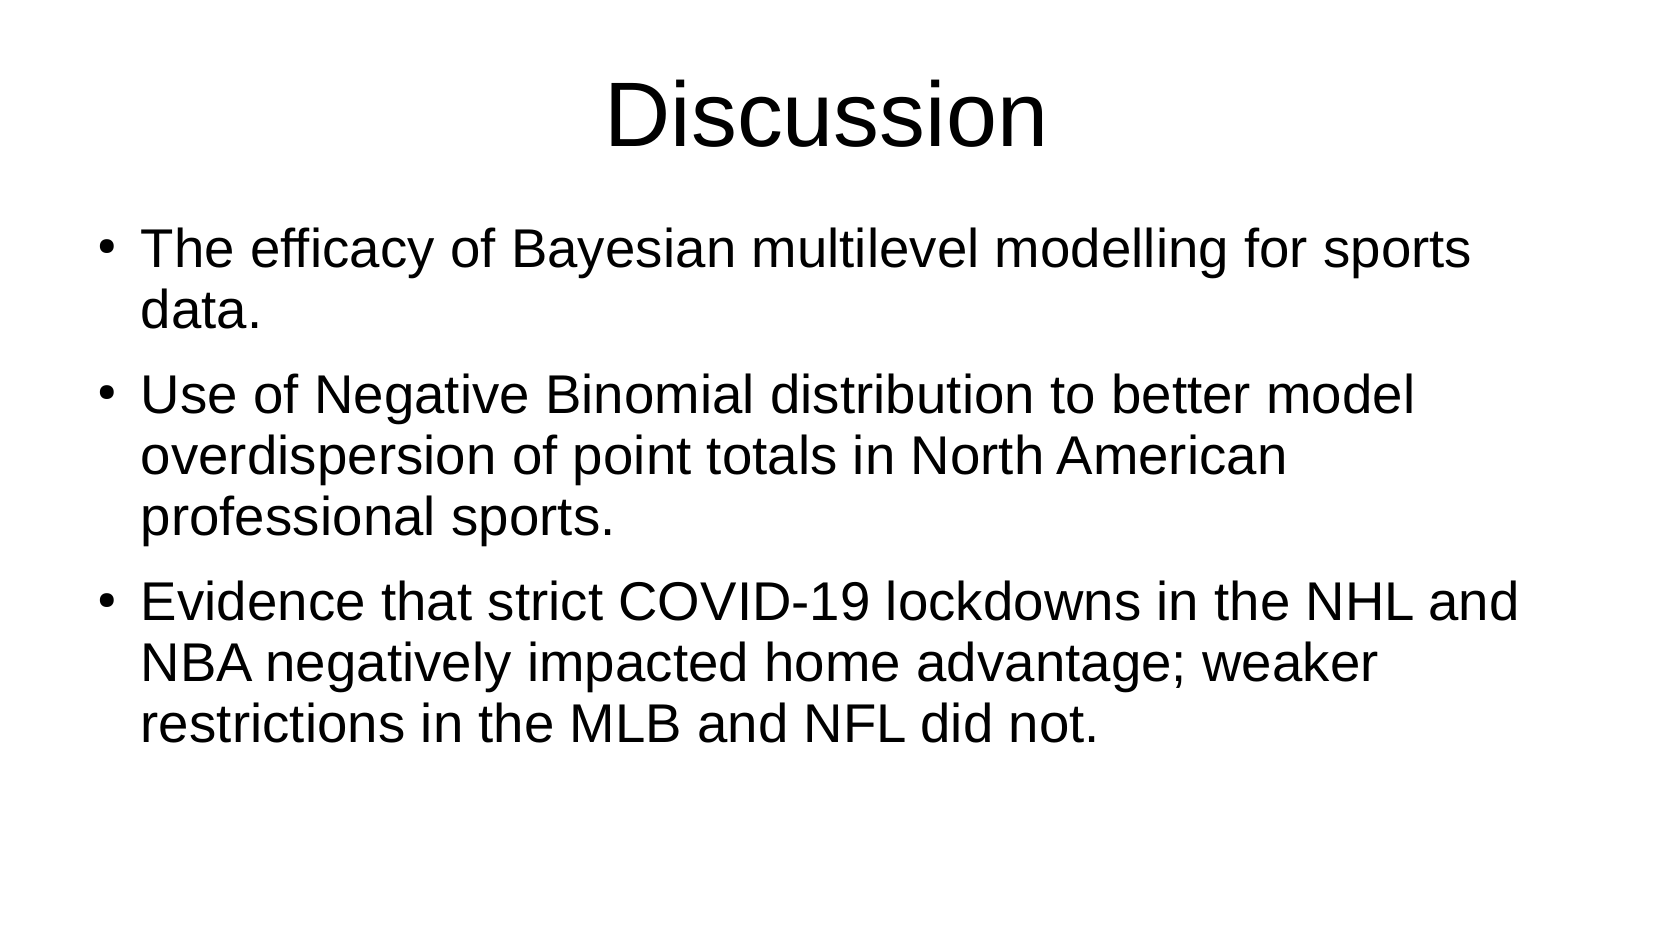

# Discussion
The efficacy of Bayesian multilevel modelling for sports data.
Use of Negative Binomial distribution to better model overdispersion of point totals in North American professional sports.
Evidence that strict COVID-19 lockdowns in the NHL and NBA negatively impacted home advantage; weaker restrictions in the MLB and NFL did not.